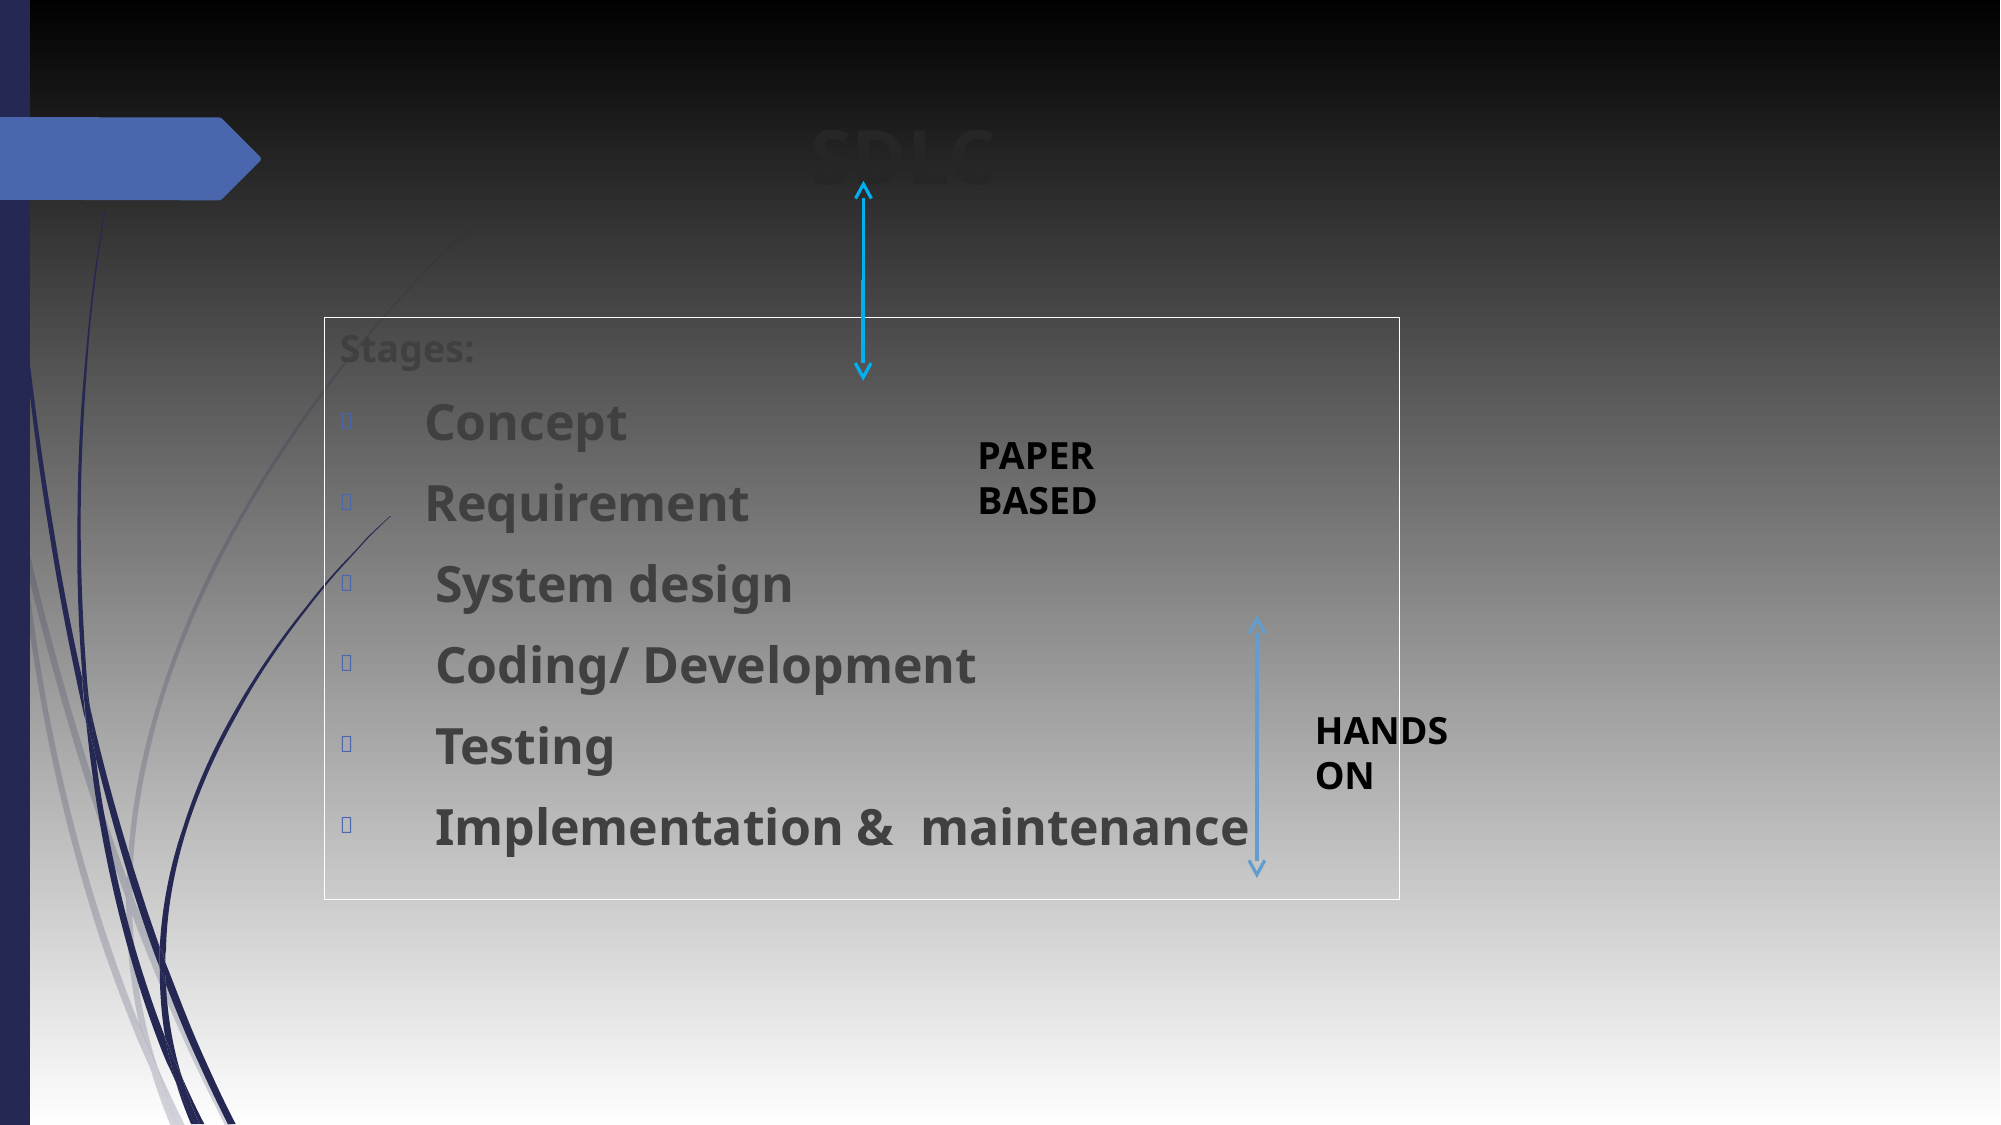

# SDLC
Stages:
Concept
Requirement
 System design
 Coding/ Development
 Testing
 Implementation & maintenance
PAPER BASED
HANDS
ON